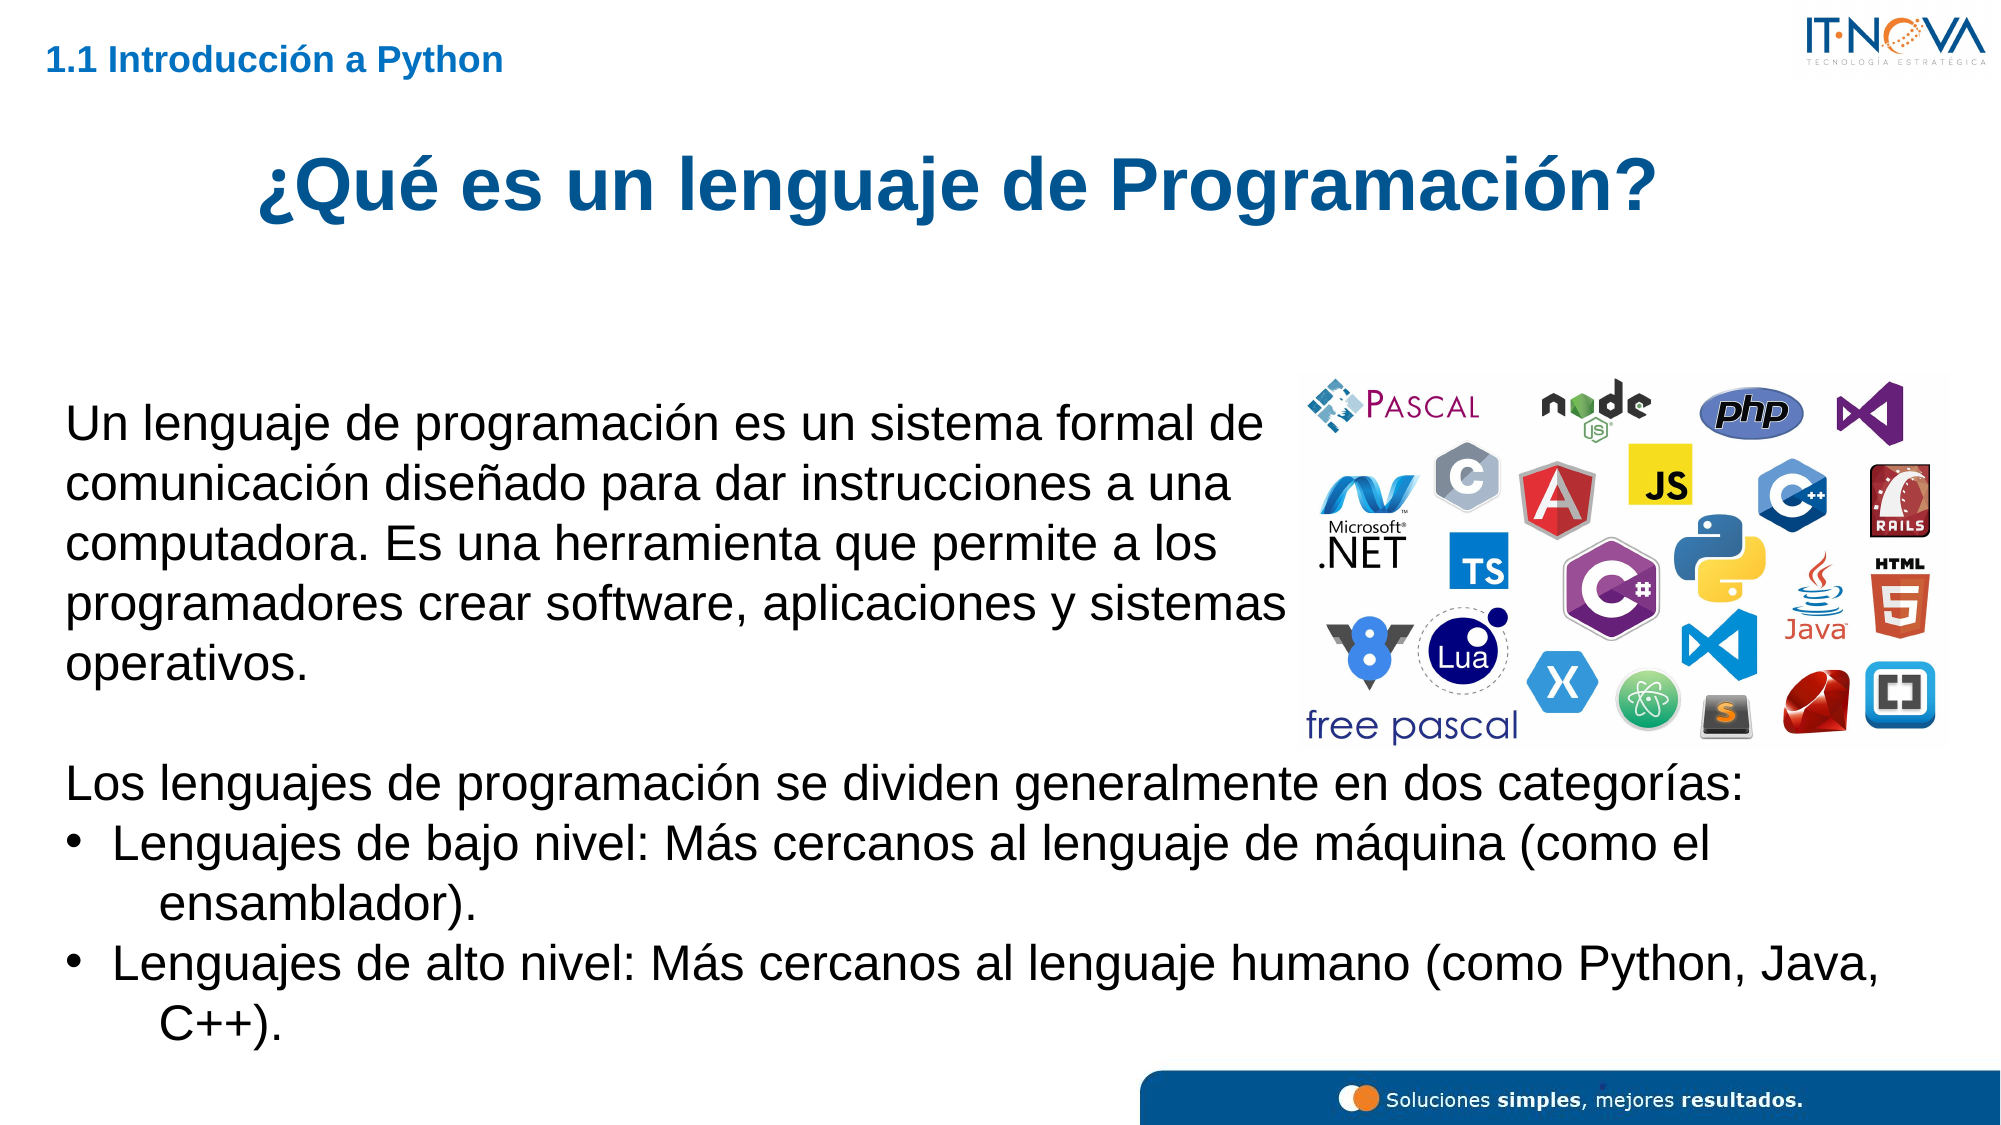

1.1 Introducción a Python
¿Qué es un lenguaje de Programación?
Un lenguaje de programación es un sistema formal de
comunicación diseñado para dar instrucciones a una
computadora. Es una herramienta que permite a los
programadores crear software, aplicaciones y sistemas
operativos.
Los lenguajes de programación se dividen generalmente en dos categorías:
Lenguajes de bajo nivel: Más cercanos al lenguaje de máquina (como el ensamblador).
Lenguajes de alto nivel: Más cercanos al lenguaje humano (como Python, Java, C++).